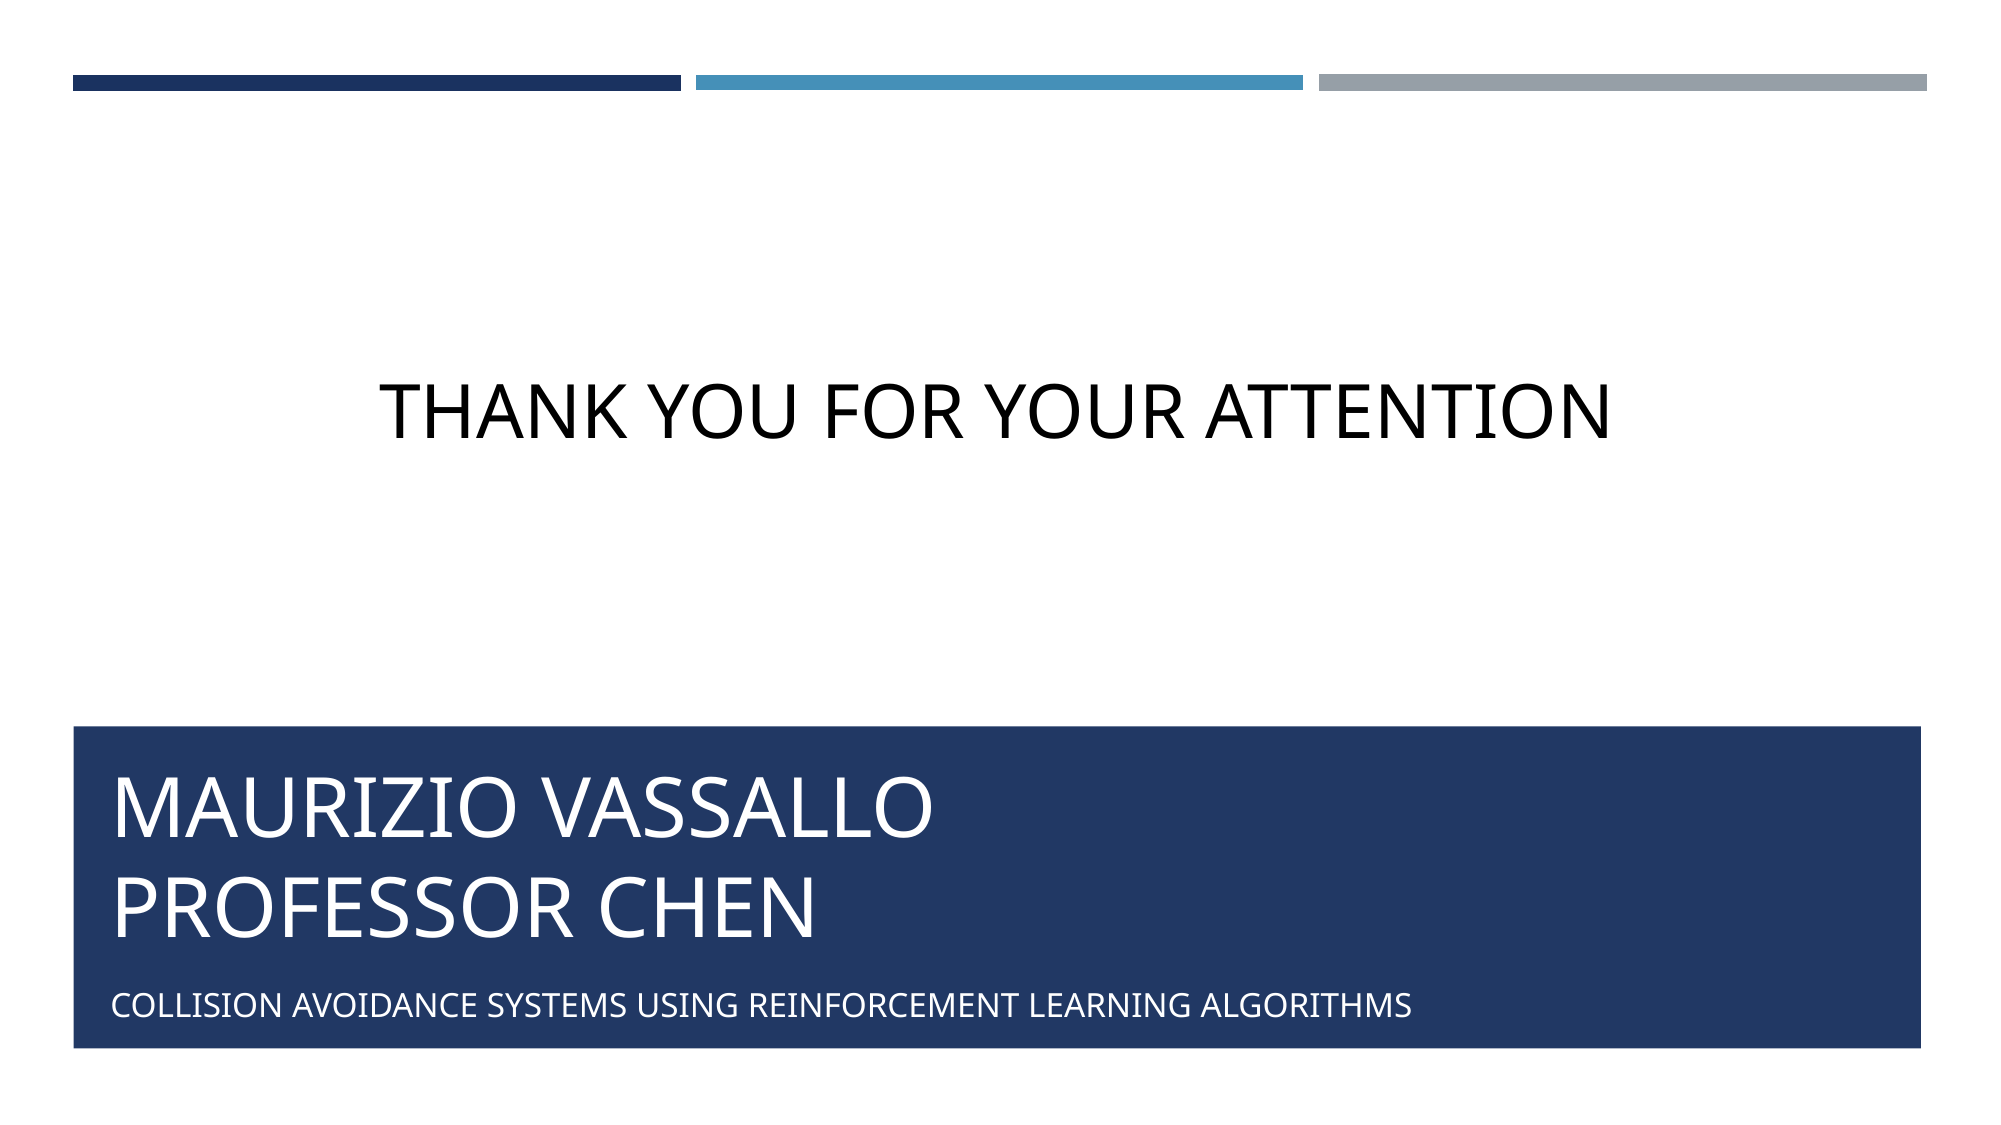

Thank You for your attention
# MAURIZIO VASSALLO PROFESSOR CHEN
Collision Avoidance Systems Using Reinforcement Learning Algorithms